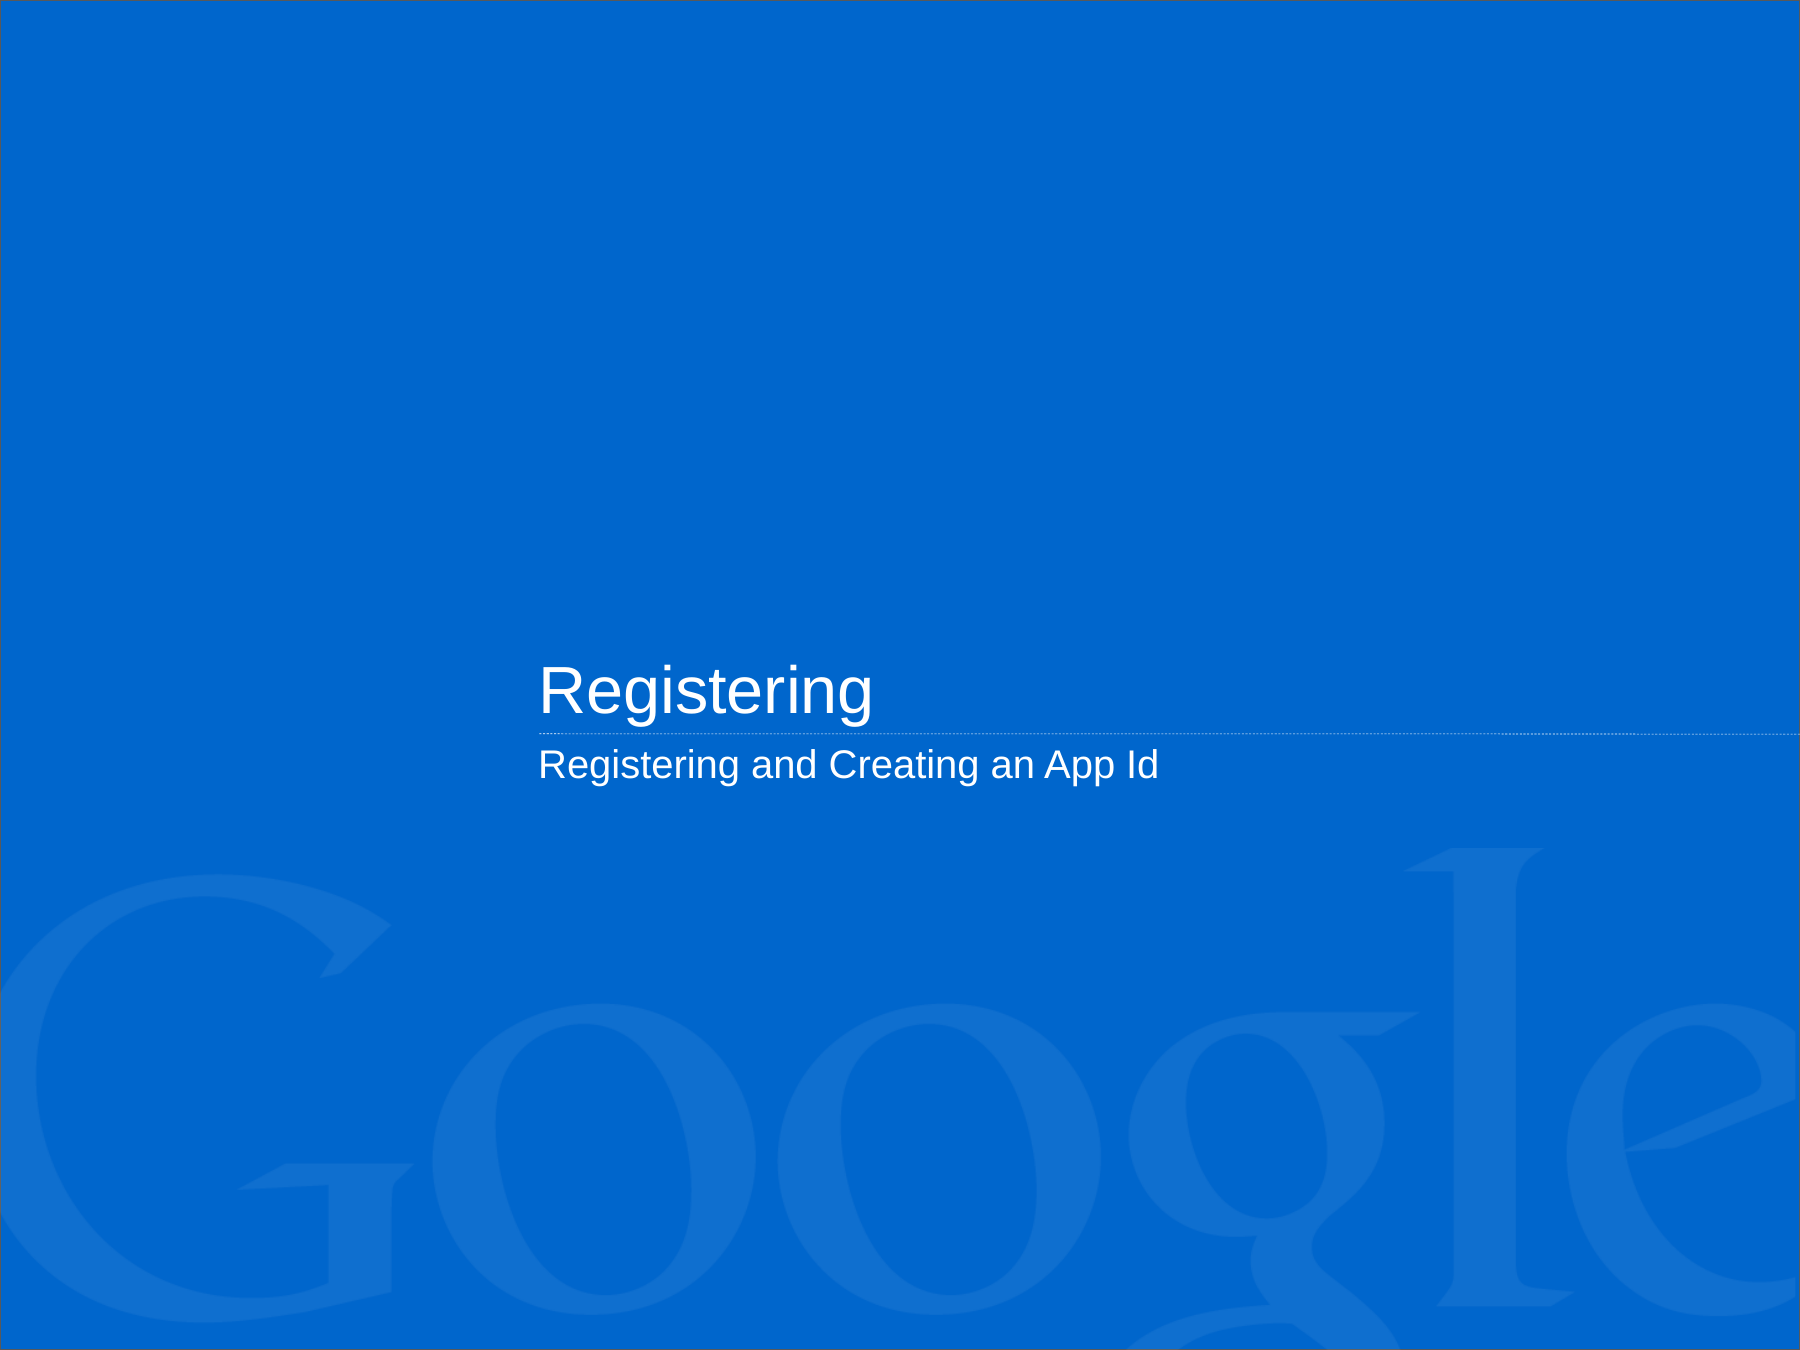

# Registering
Registering and Creating an App Id